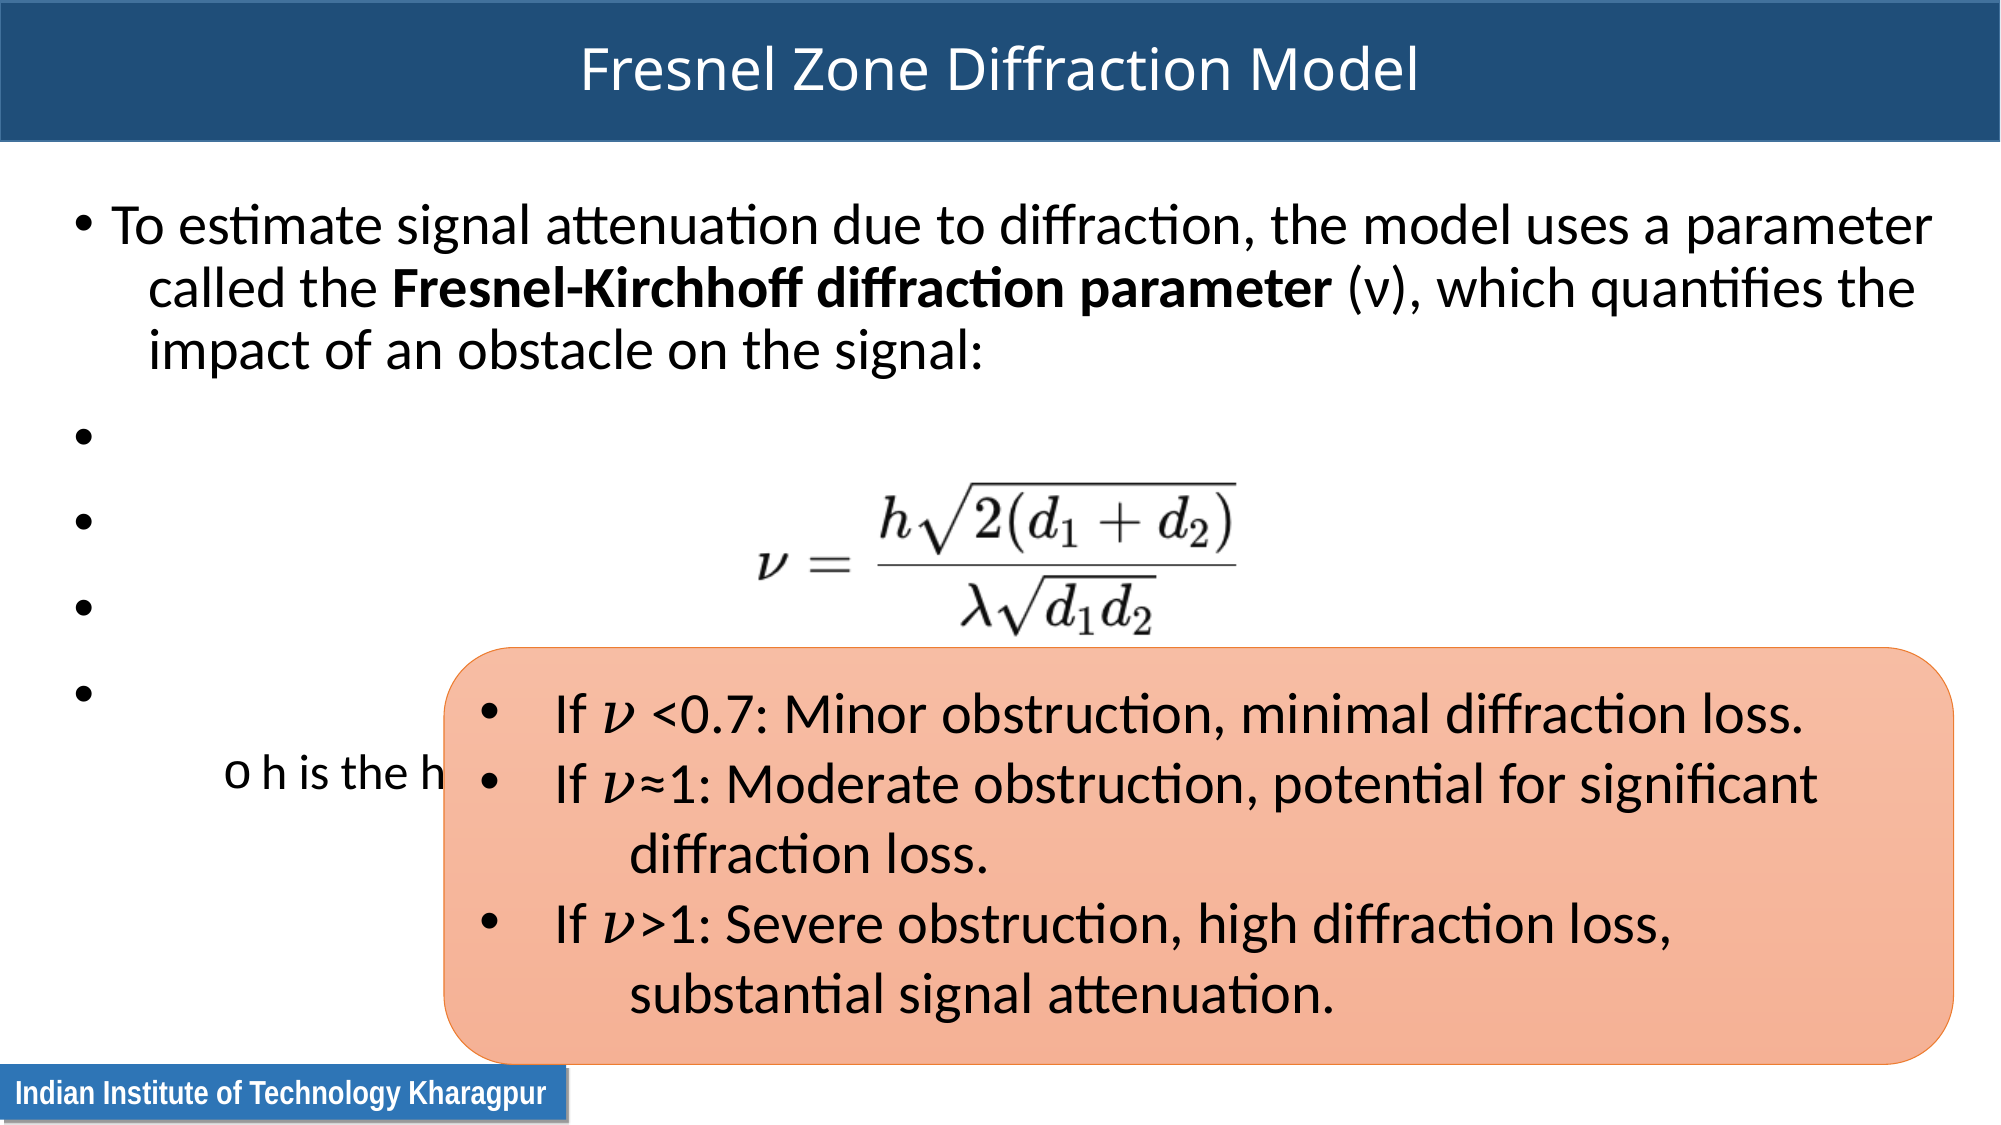

Fresnel Zone Diffraction Model
# To estimate signal attenuation due to diffraction, the model uses a parameter called the Fresnel-Kirchhoff diffraction parameter (ν), which quantifies the impact of an obstacle on the signal:
h is the height of the obstacle in meters
If 𝜈 <0.7: Minor obstruction, minimal diffraction loss.
If 𝜈≈1: Moderate obstruction, potential for significant diffraction loss.
If 𝜈>1: Severe obstruction, high diffraction loss, substantial signal attenuation.